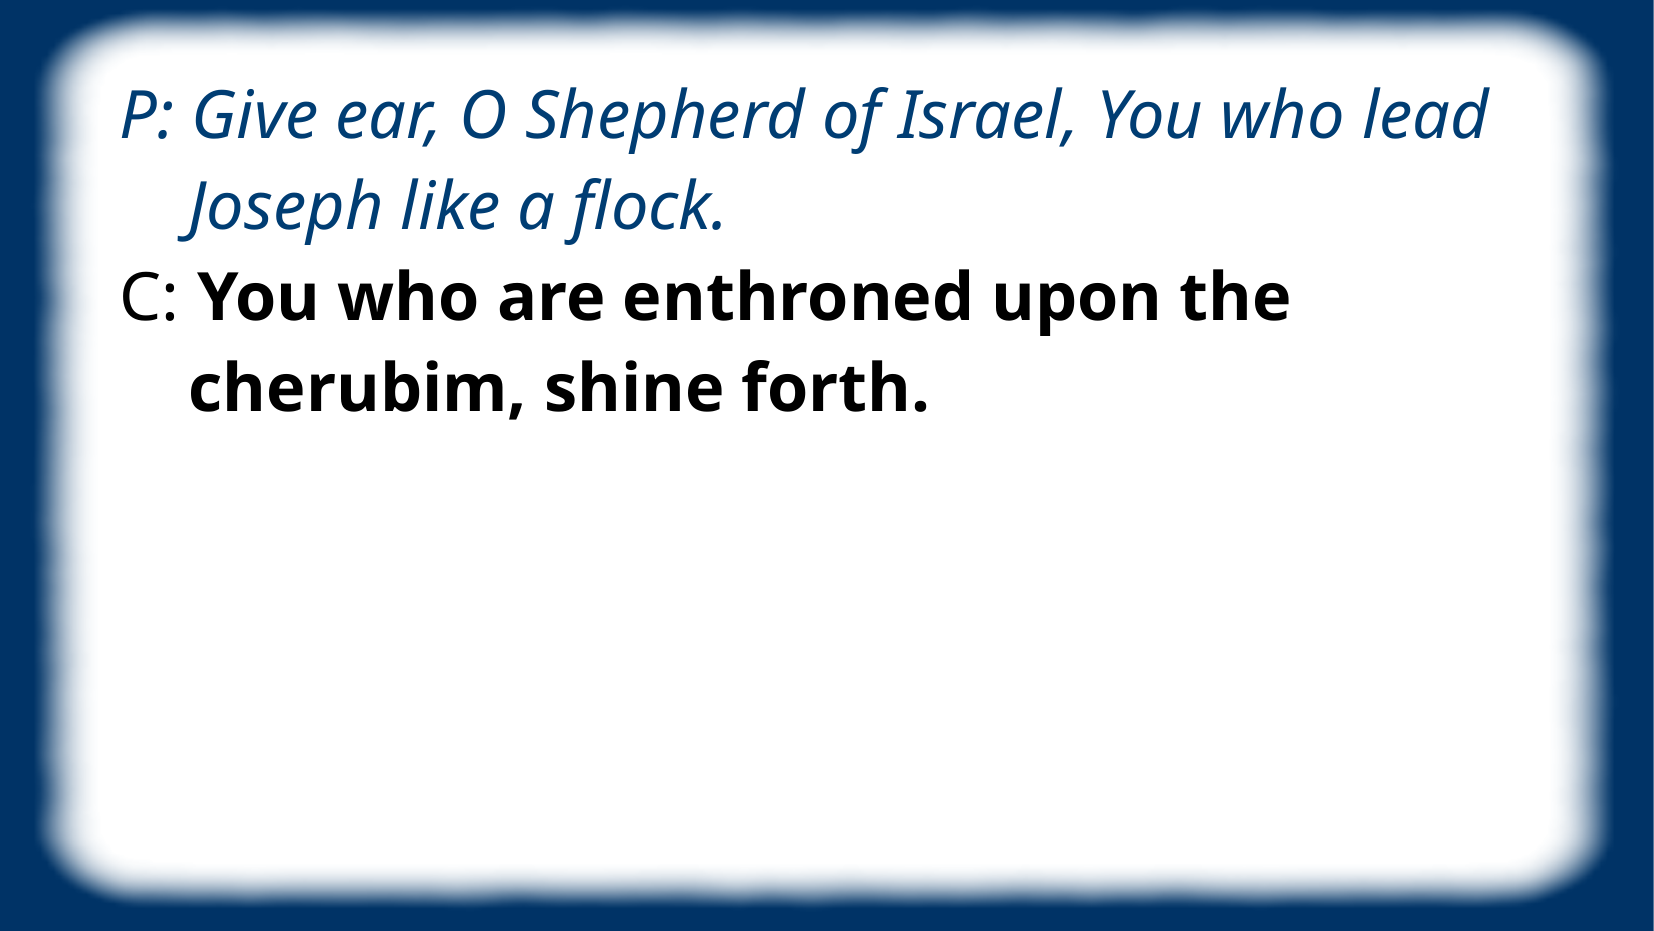

P: Give ear, O Shepherd of Israel, You who lead
 Joseph like a flock.
C: You who are enthroned upon the
 cherubim, shine forth.